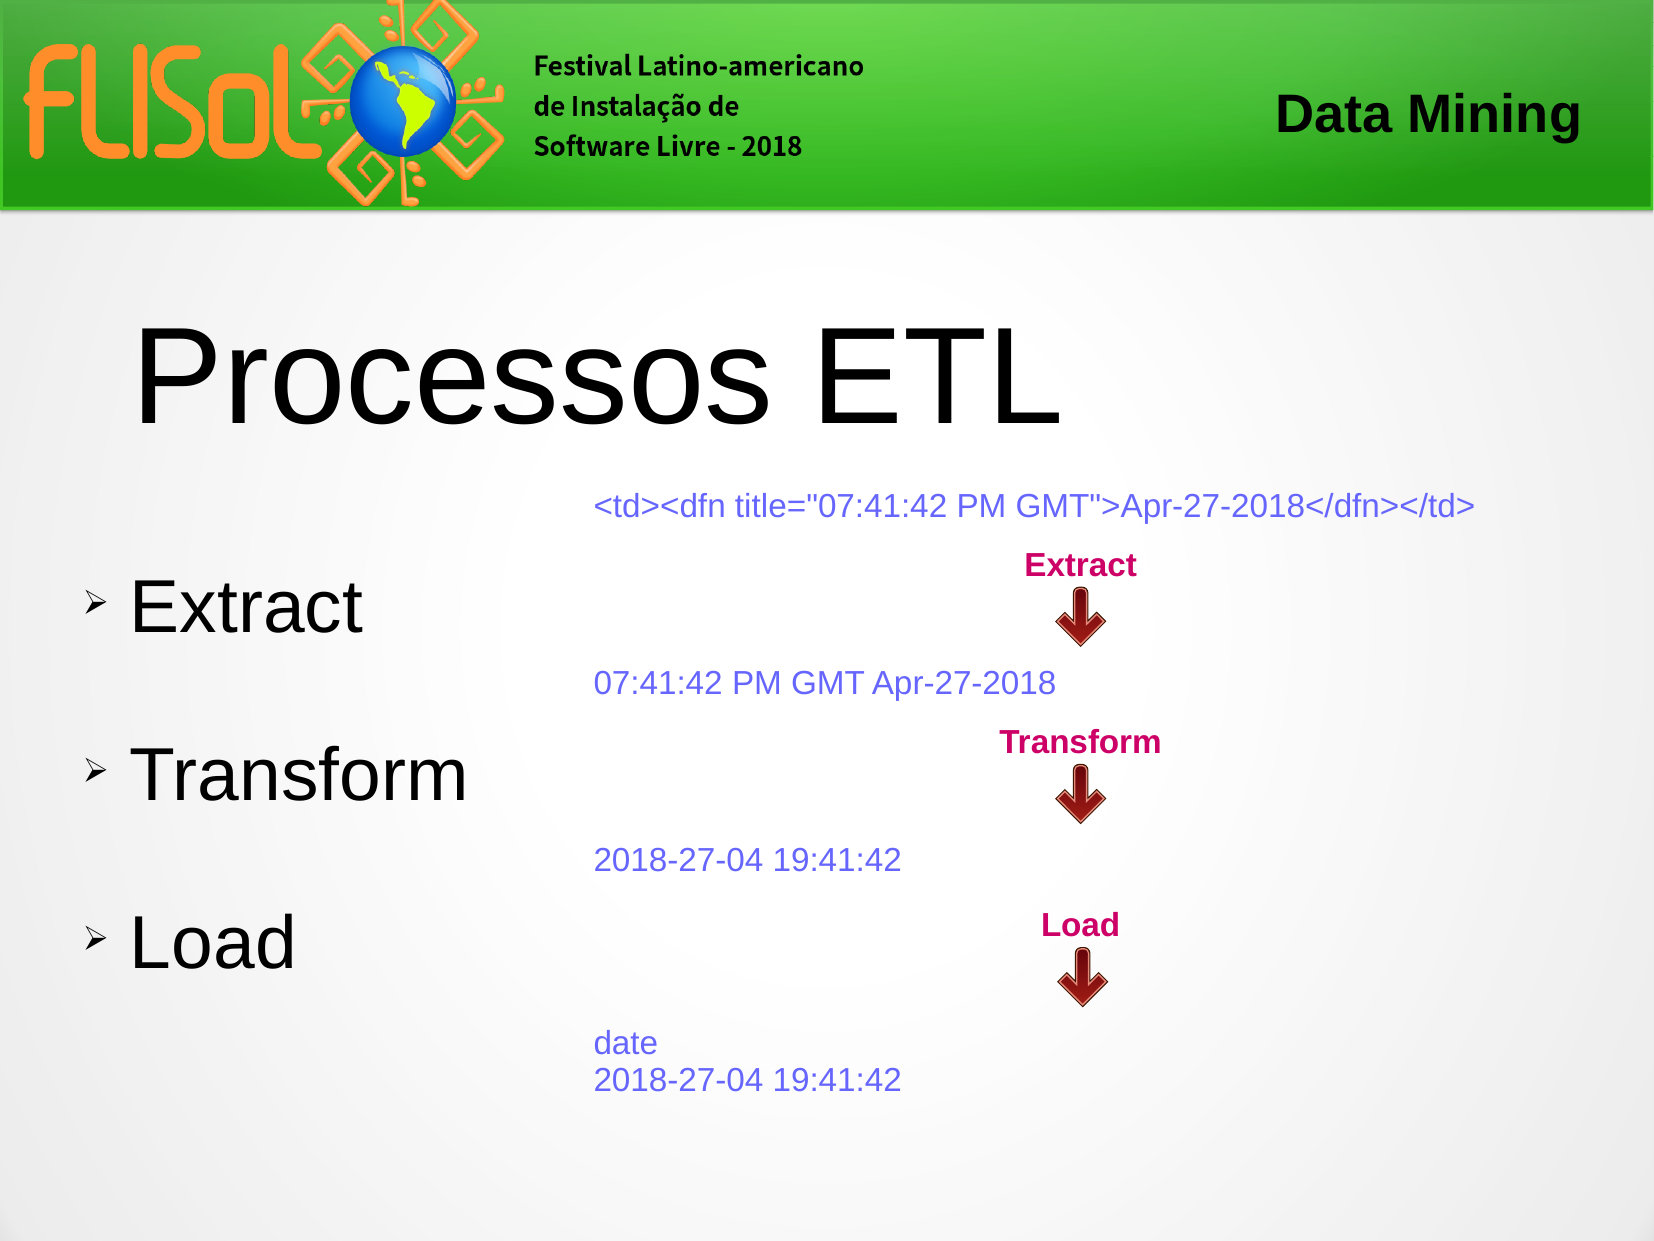

Data Mining
# Processos ETL
 Extract
 Transform
 Load
<td><dfn title="07:41:42 PM GMT">Apr-27-2018</dfn></td>
Extract
07:41:42 PM GMT Apr-27-2018
Transform
2018-27-04 19:41:42
Load
date
2018-27-04 19:41:42